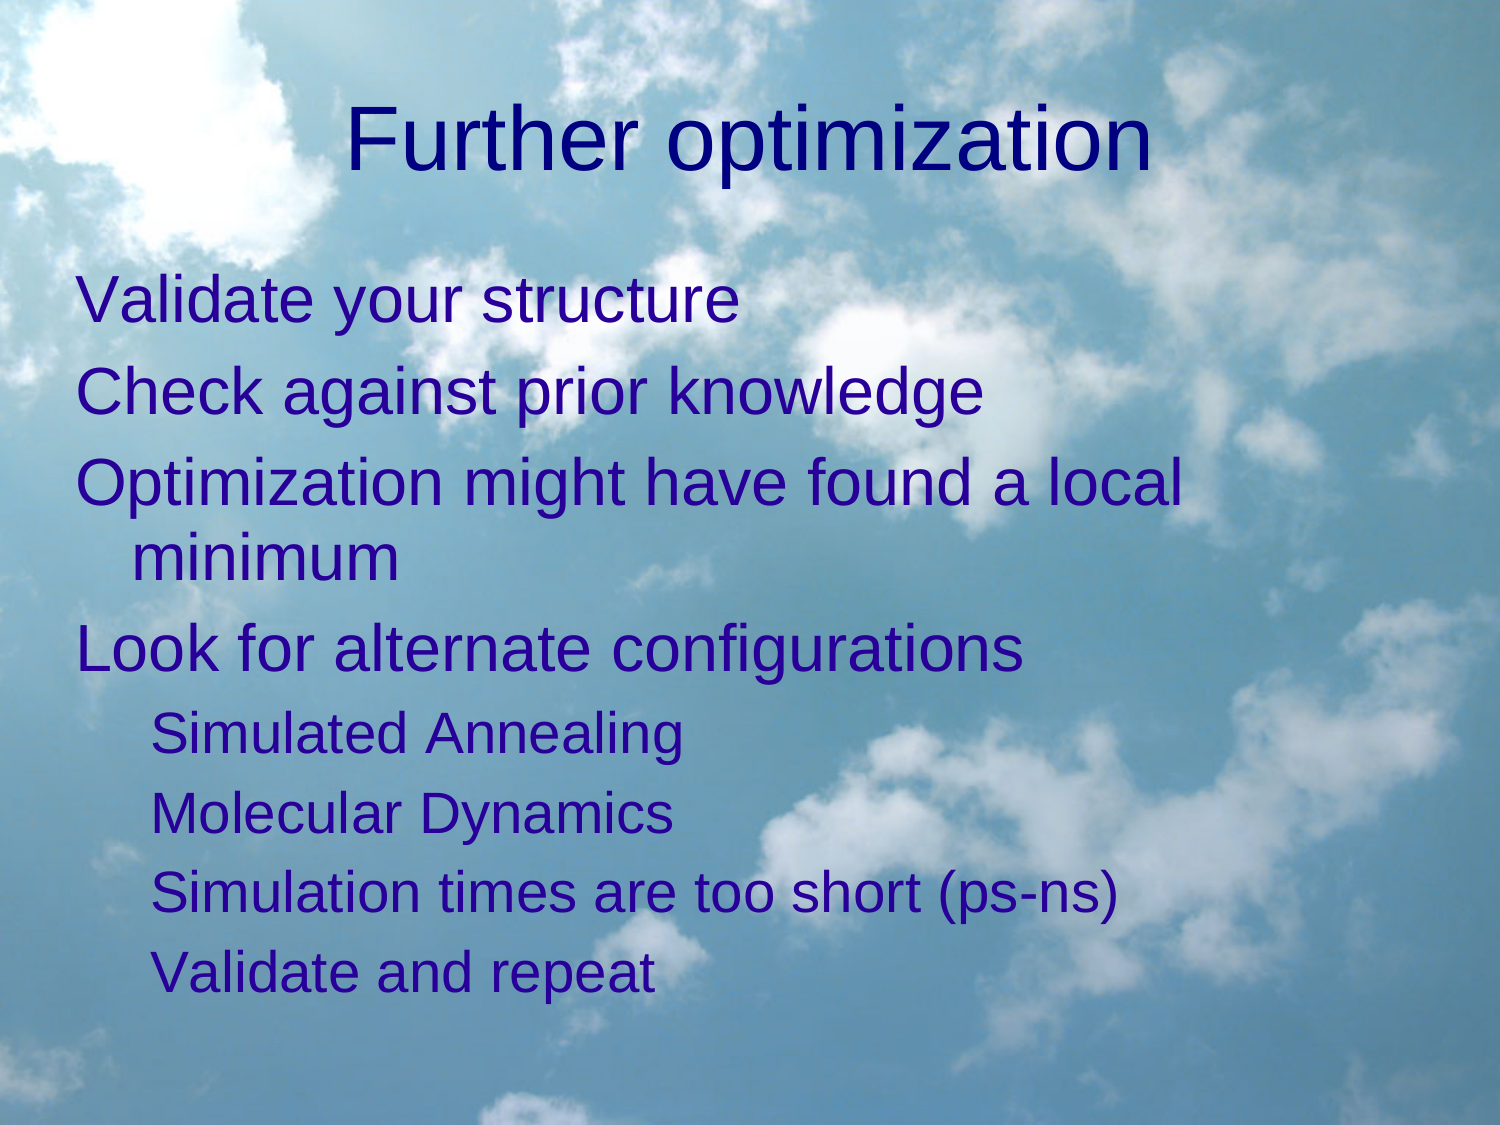

# Further optimization
Validate your structure
Check against prior knowledge
Optimization might have found a local minimum
Look for alternate configurations
Simulated Annealing
Molecular Dynamics
Simulation times are too short (ps-ns)
Validate and repeat